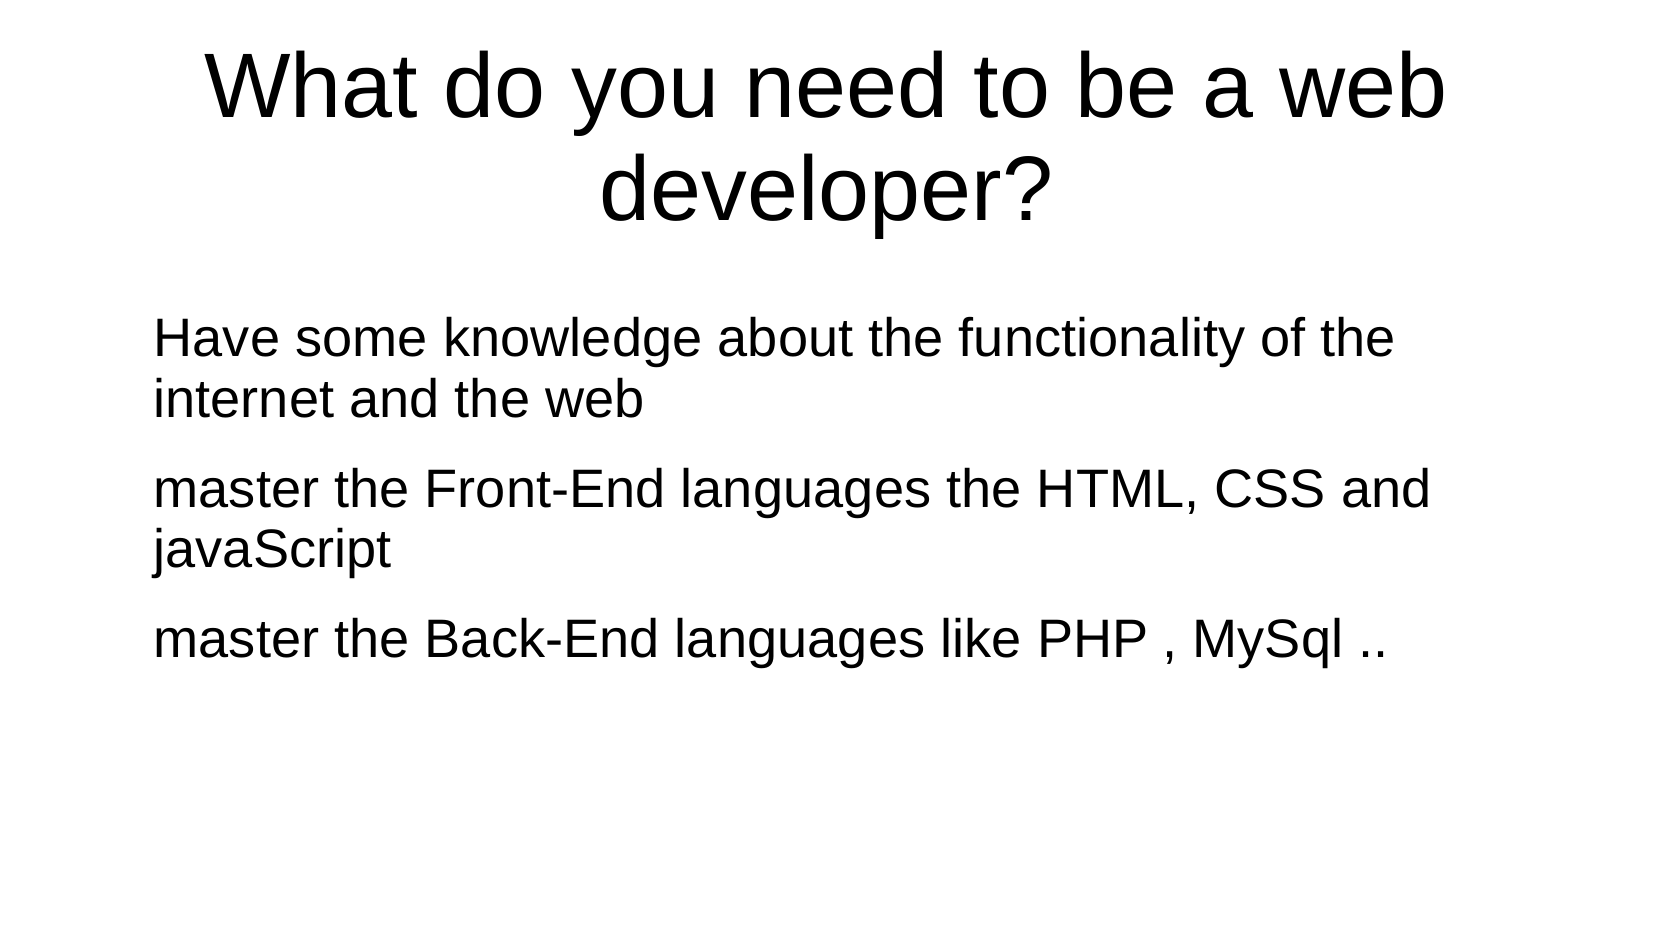

# What do you need to be a web developer?
Have some knowledge about the functionality of the internet and the web
master the Front-End languages the HTML, CSS and javaScript
master the Back-End languages like PHP , MySql ..